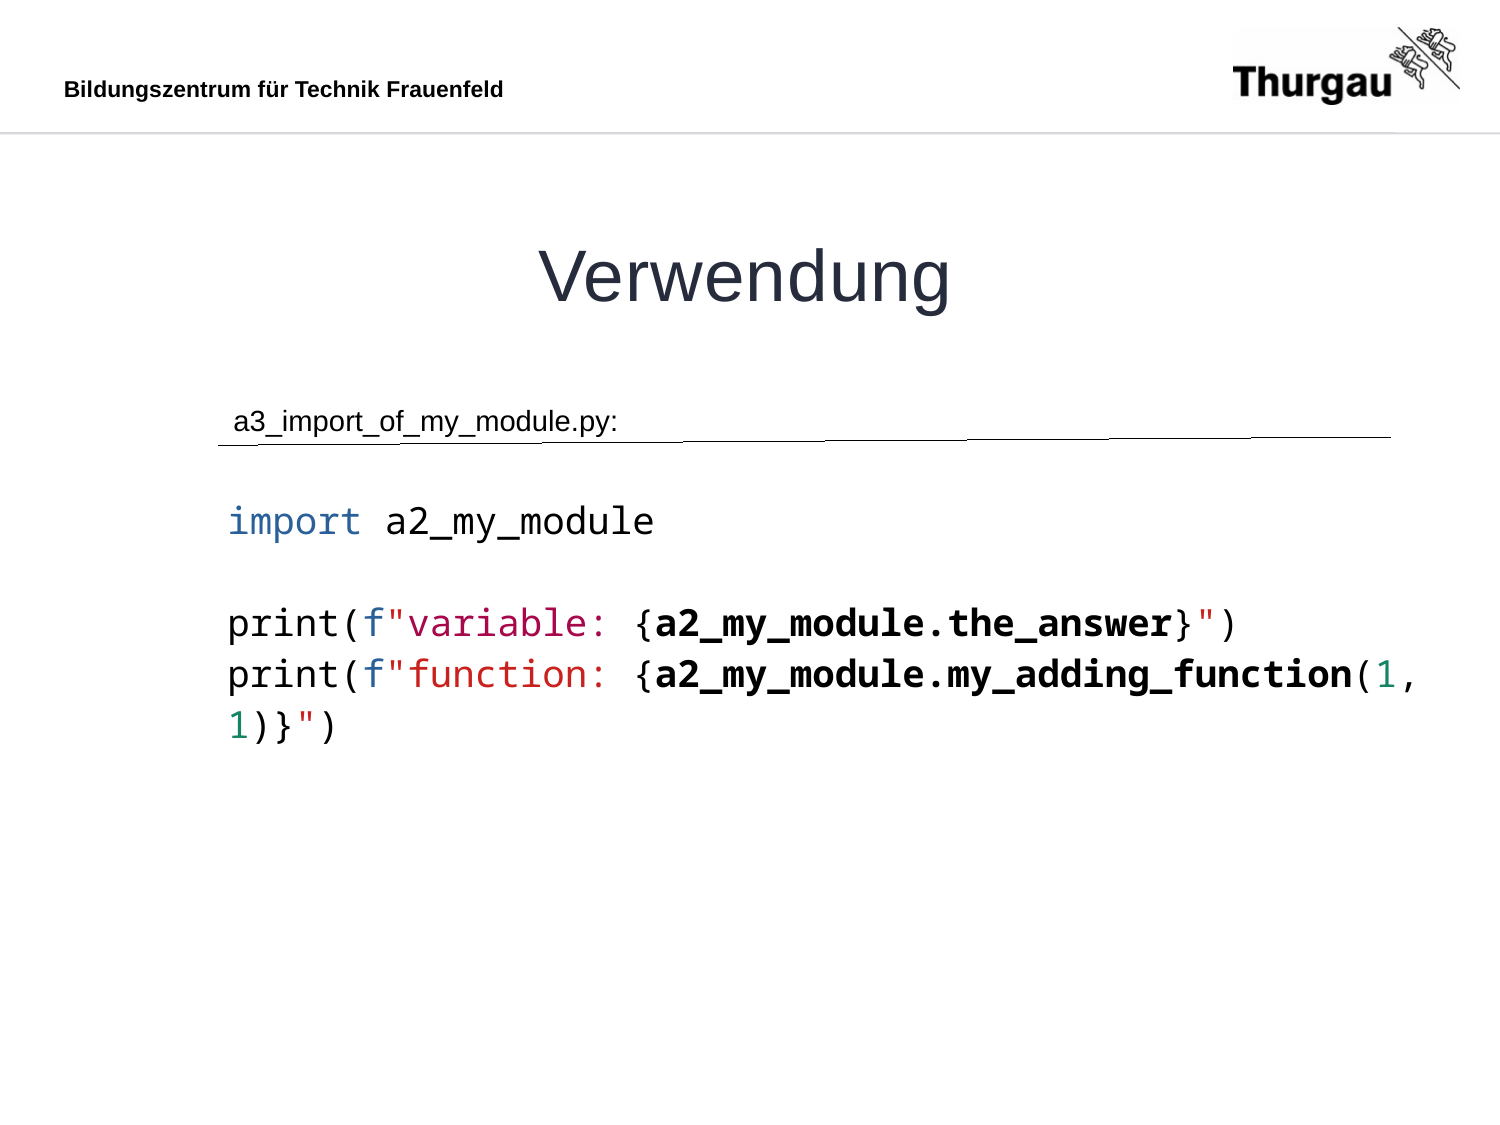

Bildungszentrum für Technik Frauenfeld
Verwendung
a3_import_of_my_module.py:
import a2_my_module
print(f"variable: {a2_my_module.the_answer}")
print(f"function: {a2_my_module.my_adding_function(1, 1)}")